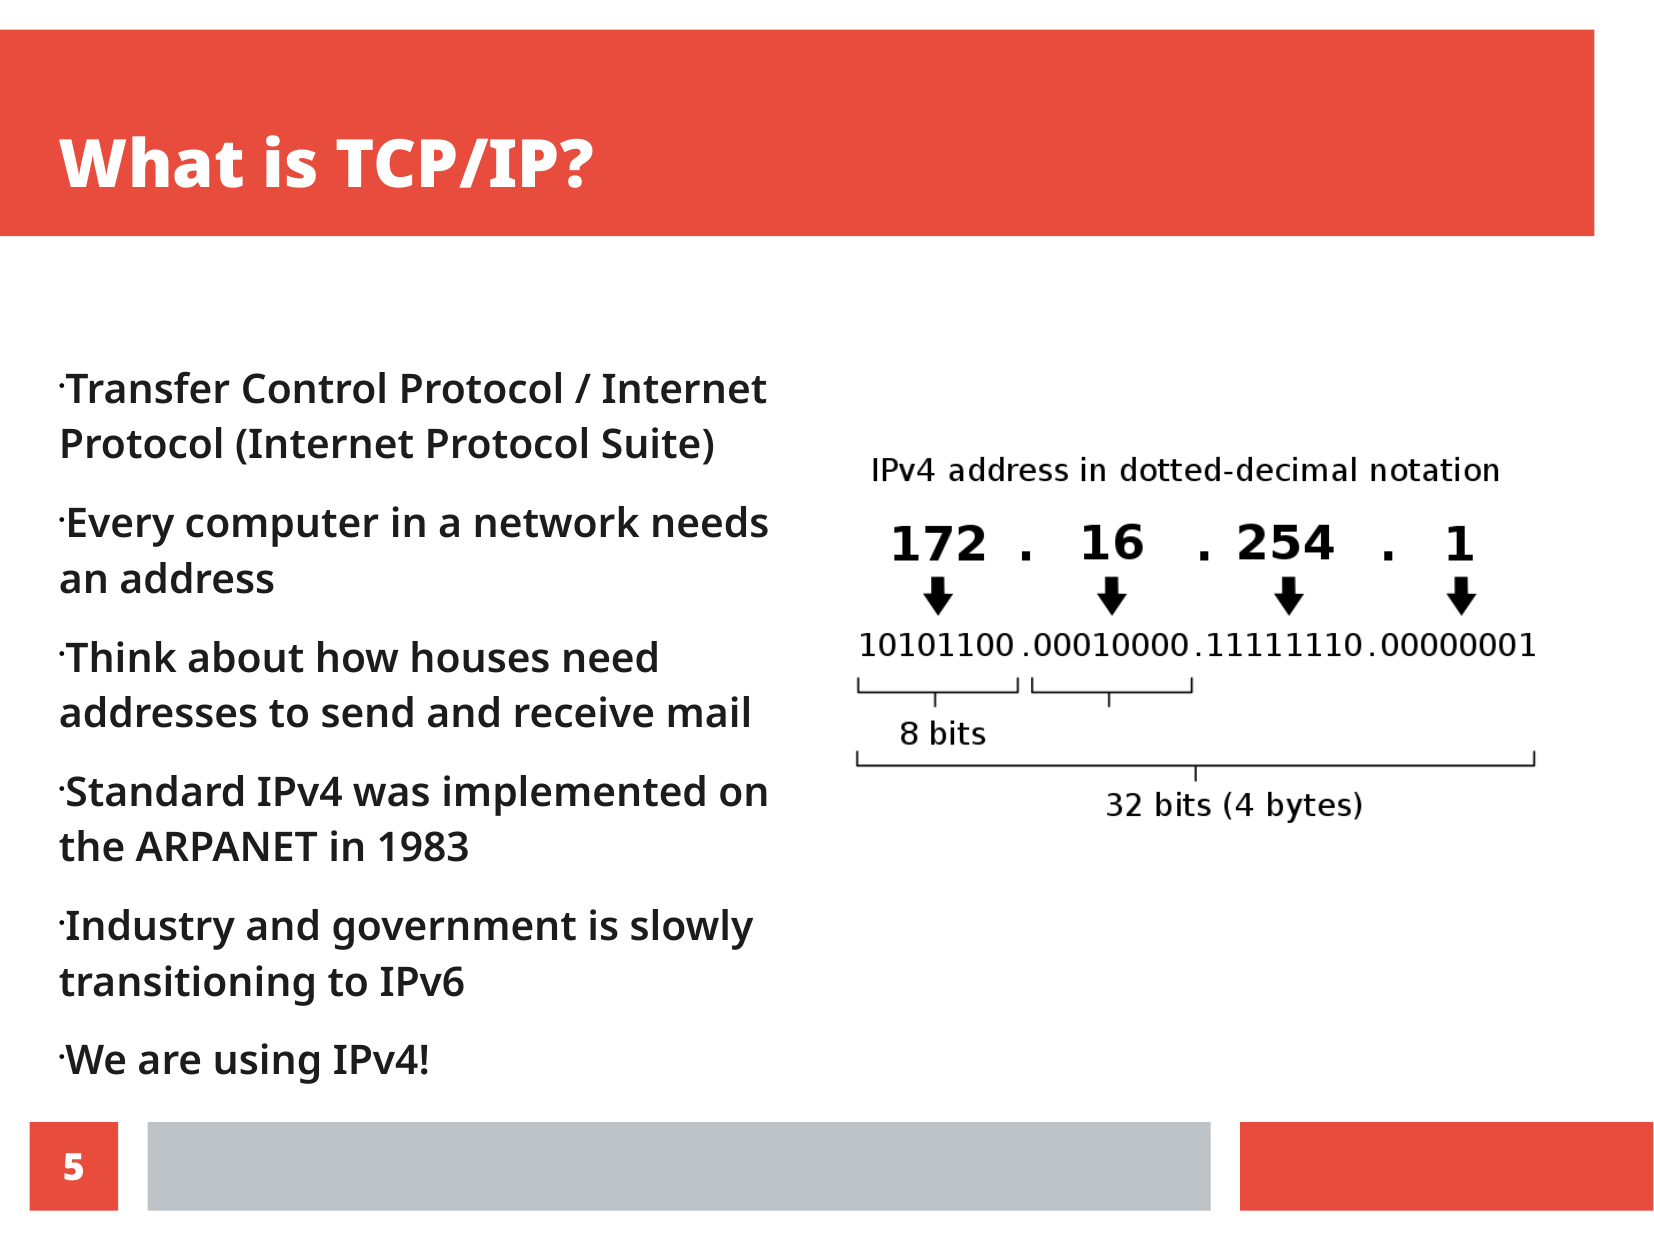

# What is TCP/IP?
Transfer Control Protocol / Internet Protocol (Internet Protocol Suite)
Every computer in a network needs an address
Think about how houses need addresses to send and receive mail
Standard IPv4 was implemented on the ARPANET in 1983
Industry and government is slowly transitioning to IPv6
We are using IPv4!
5